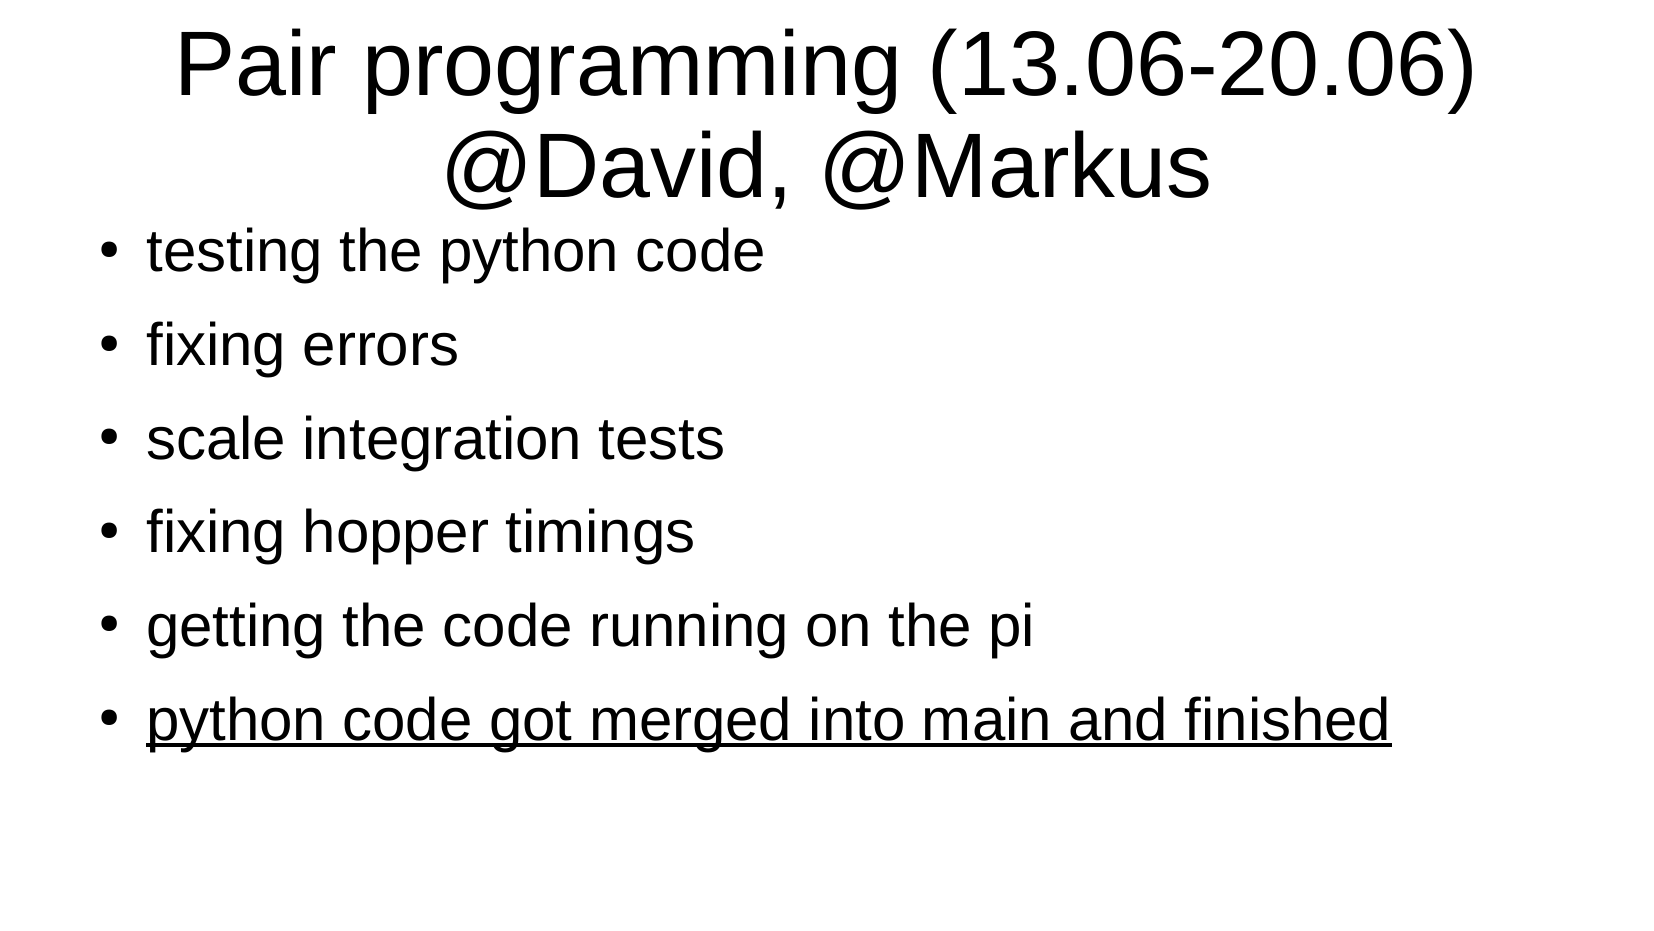

# Pair programming (13.06-20.06) @David, @Markus
testing the python code
fixing errors
scale integration tests
fixing hopper timings
getting the code running on the pi
python code got merged into main and finished